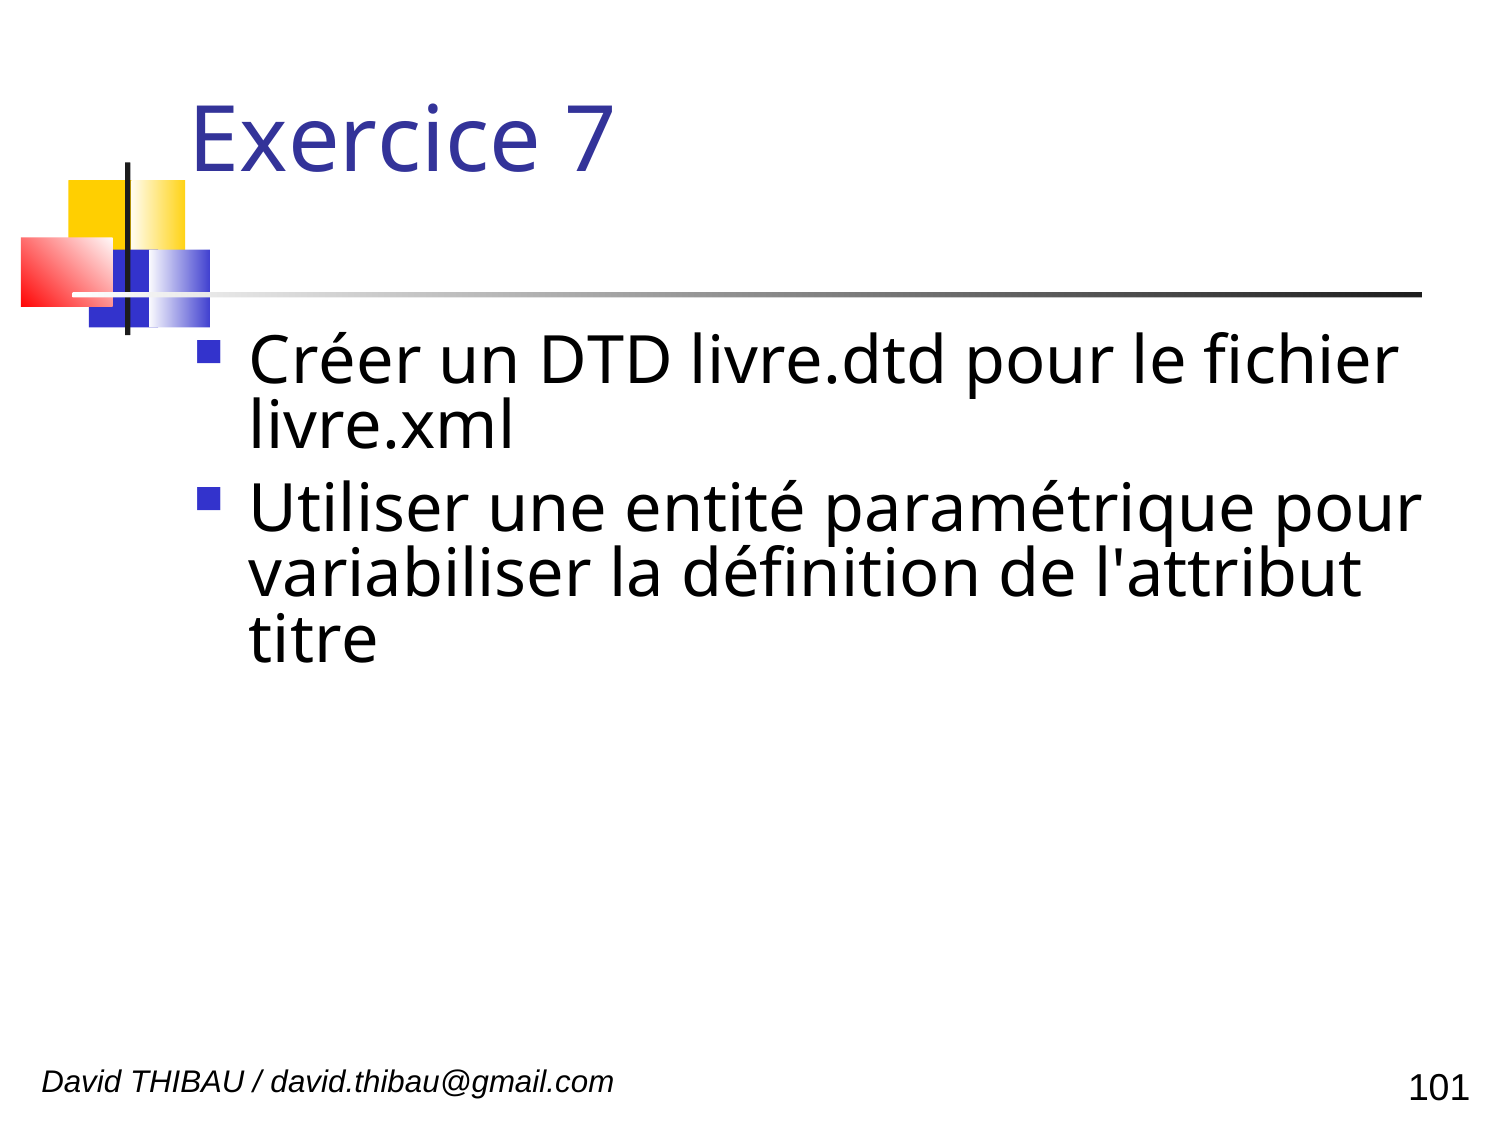

# Exercice 7
Créer un DTD livre.dtd pour le fichier livre.xml
Utiliser une entité paramétrique pour variabiliser la définition de l'attribut titre